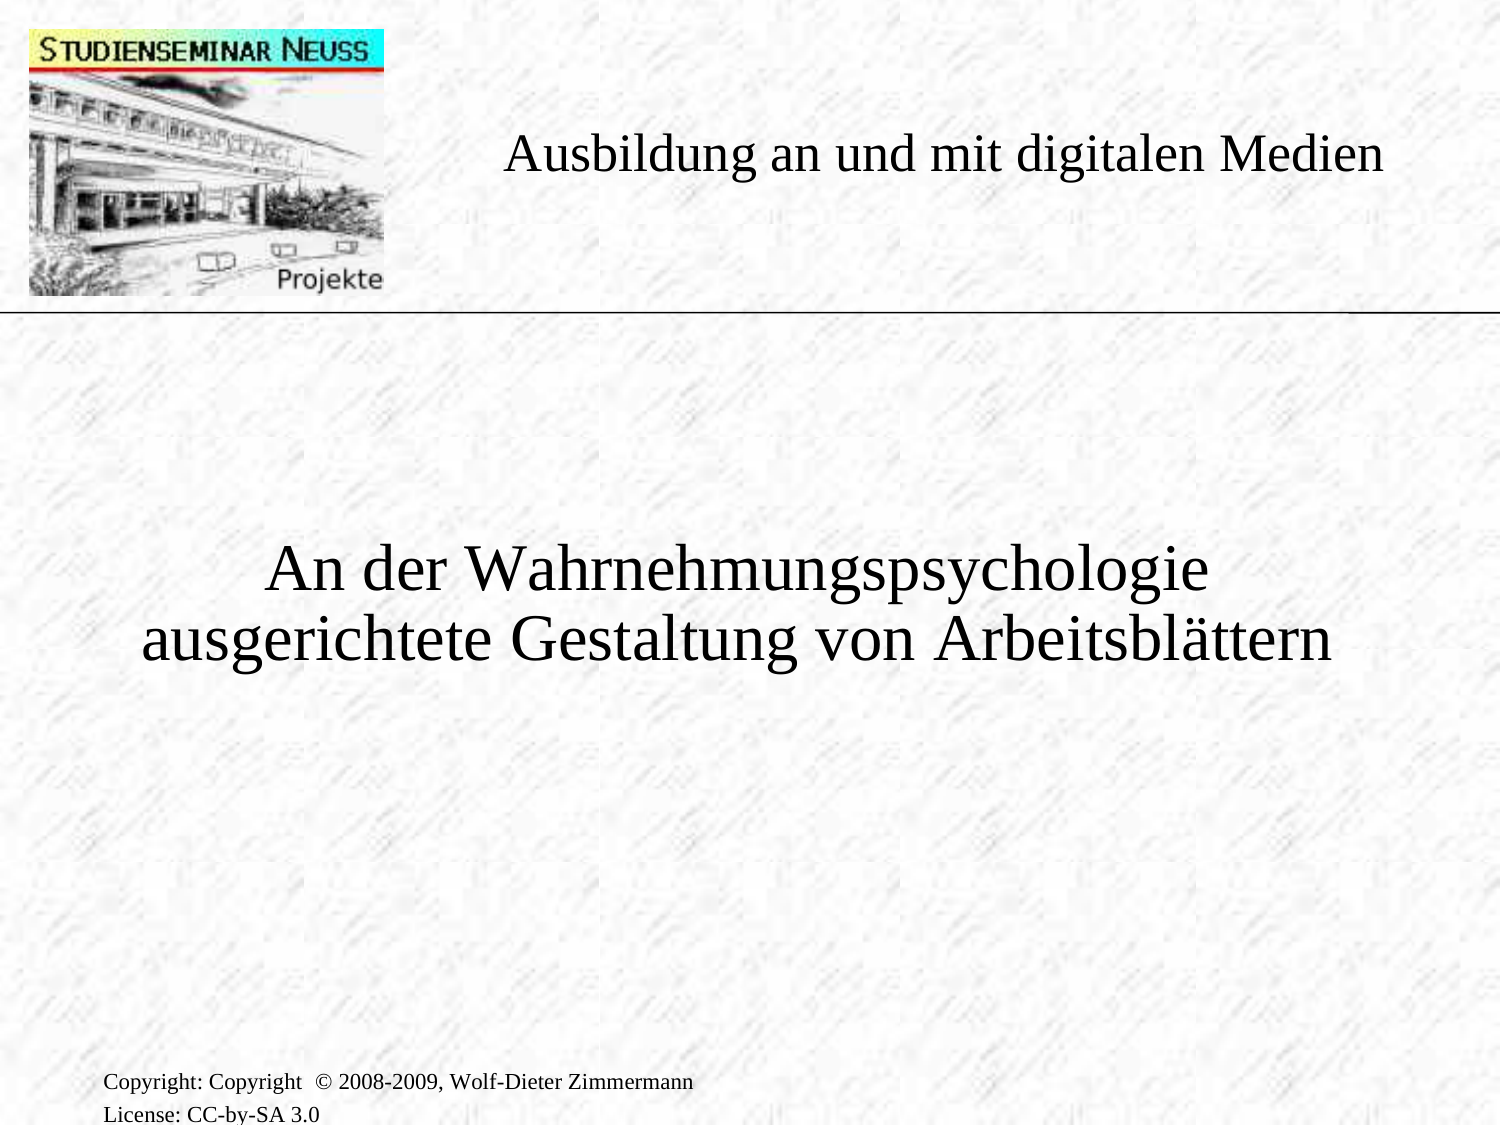

Ausbildung an und mit digitalen Medien
An der Wahrnehmungspsychologie ausgerichtete Gestaltung von Arbeitsblättern
Copyright: Copyright © 2008-2009, Wolf-Dieter Zimmermann
License: CC-by-SA 3.0